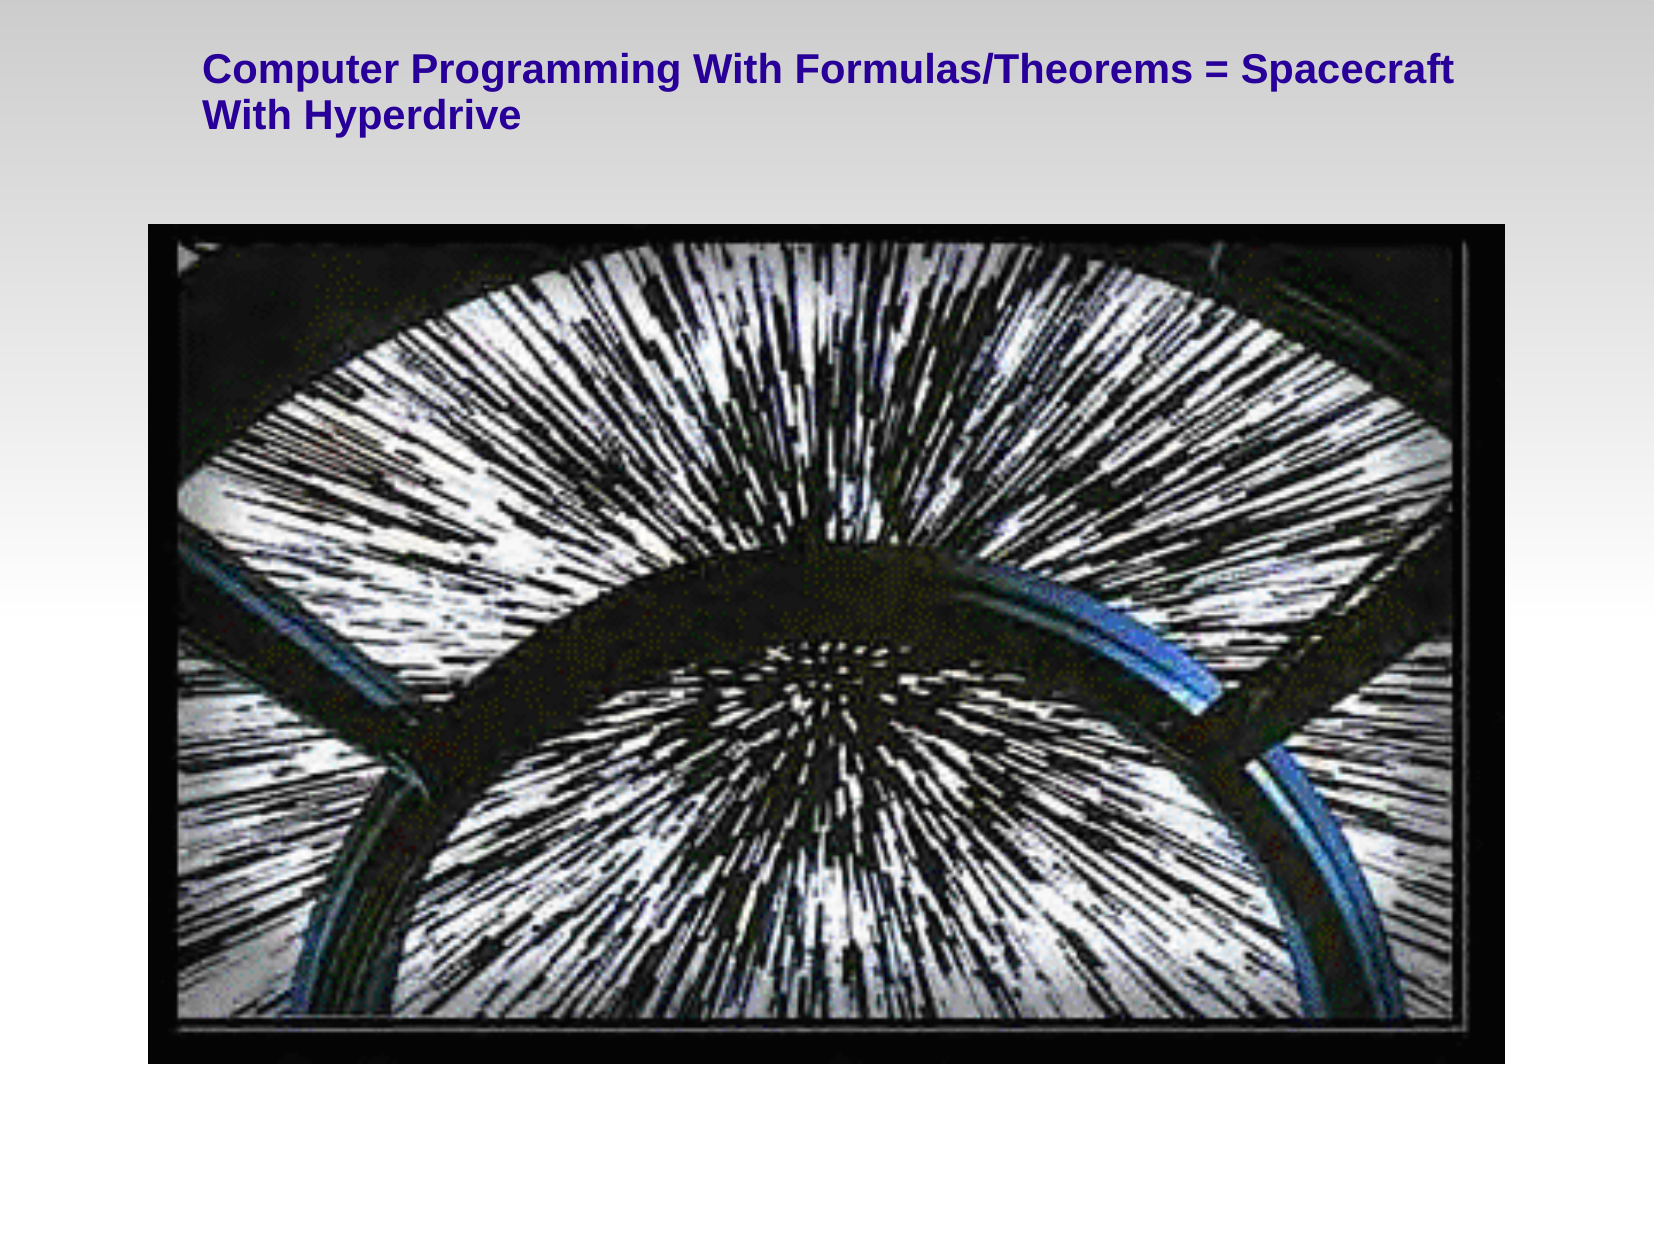

Computer Programming With Formulas/Theorems = Spacecraft With Hyperdrive